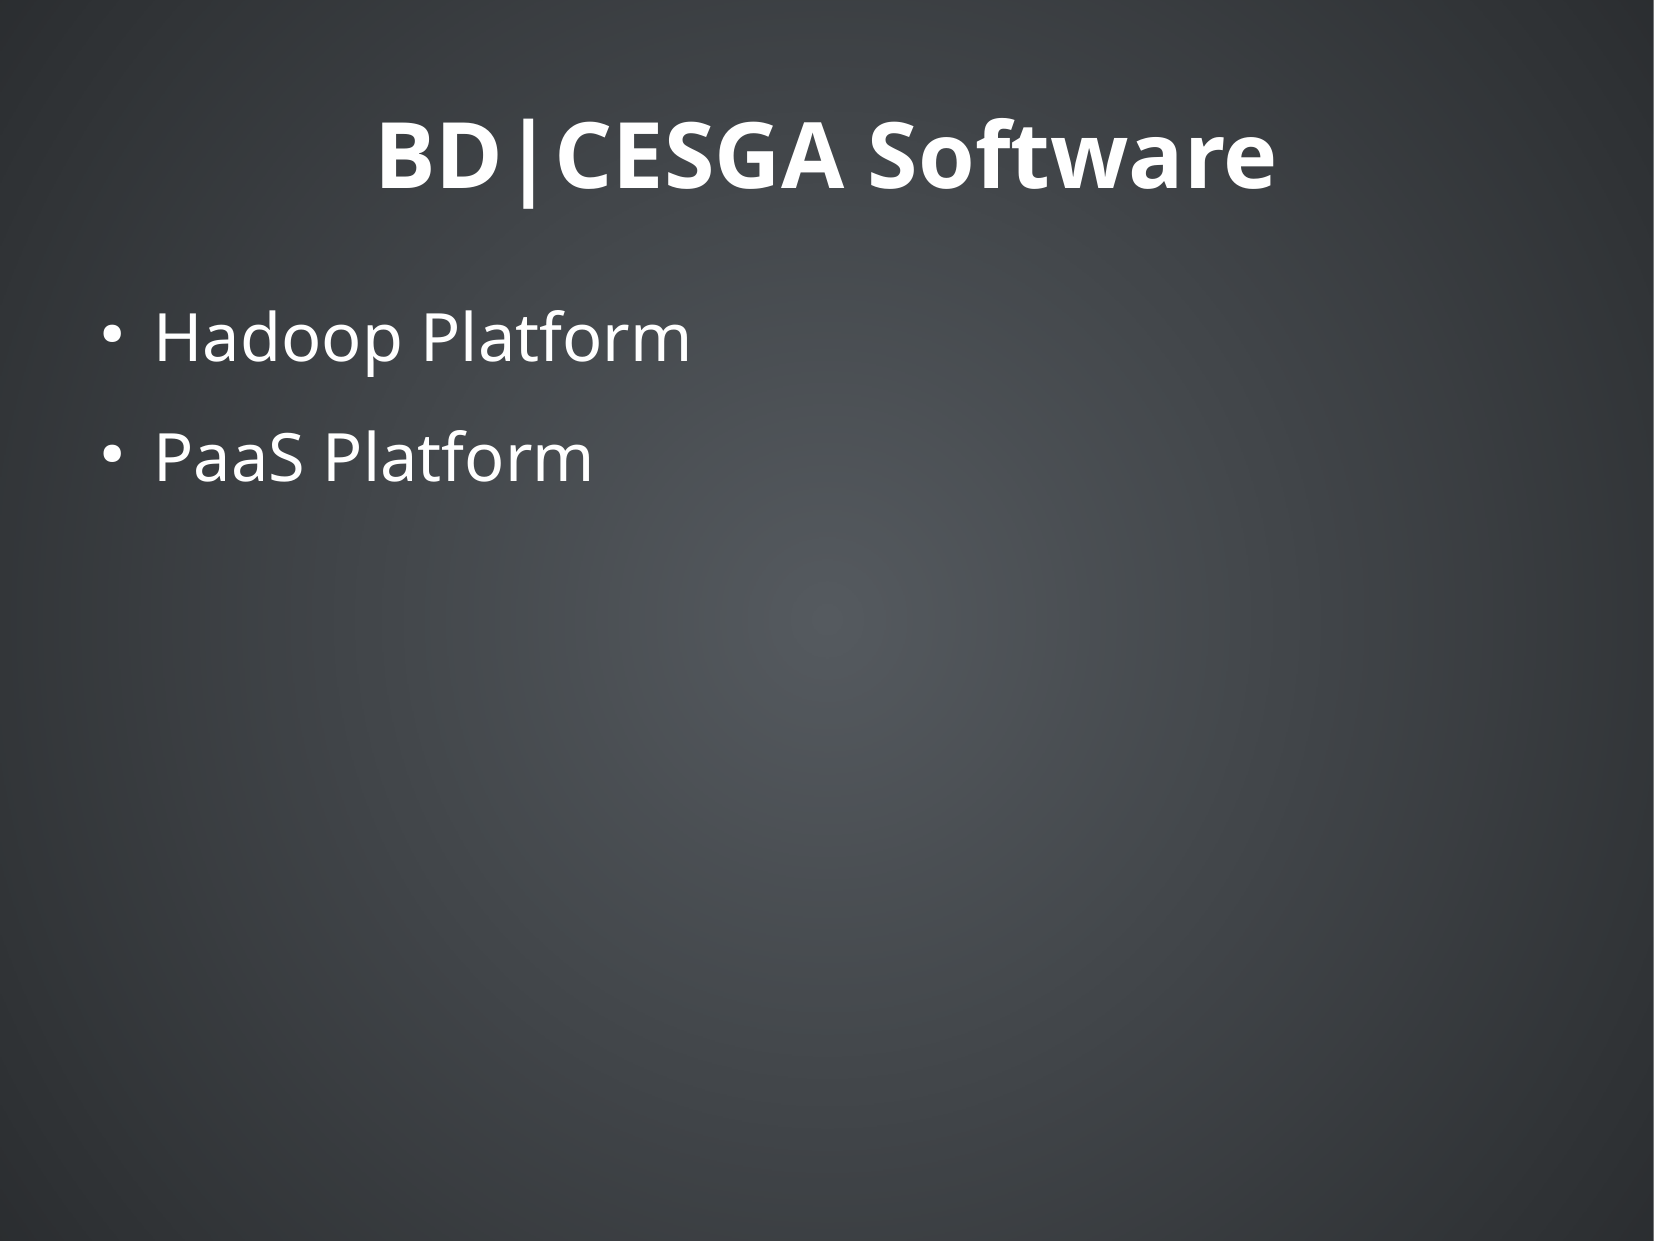

# BD|CESGA Software
Hadoop Platform
PaaS Platform